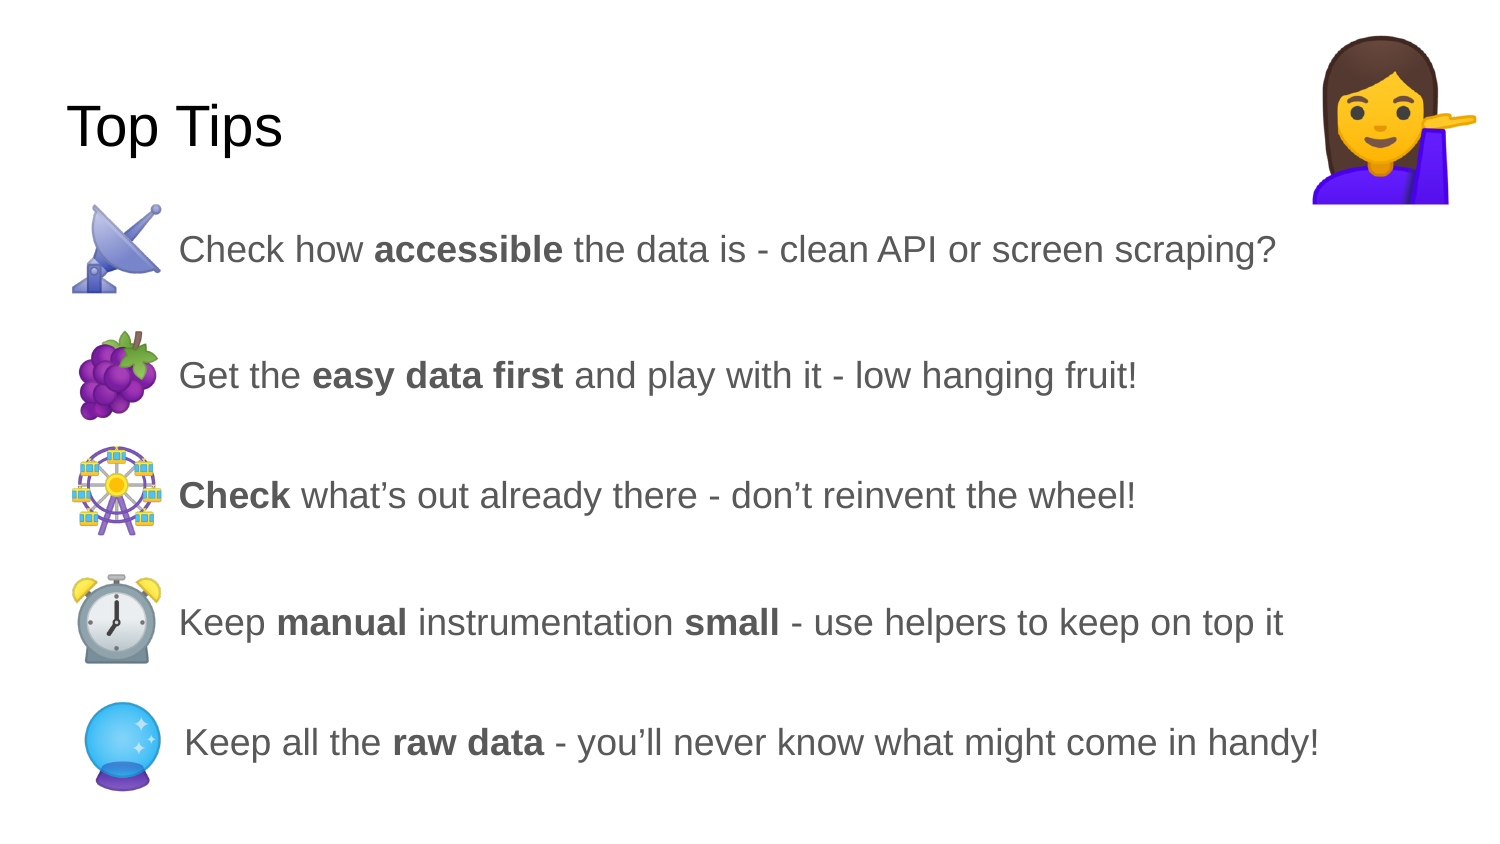

Top Tips
# Check how accessible the data is - clean API or screen scraping?
Get the easy data first and play with it - low hanging fruit!
Check what’s out already there - don’t reinvent the wheel!
Keep manual instrumentation small - use helpers to keep on top it
Keep all the raw data - you’ll never know what might come in handy!